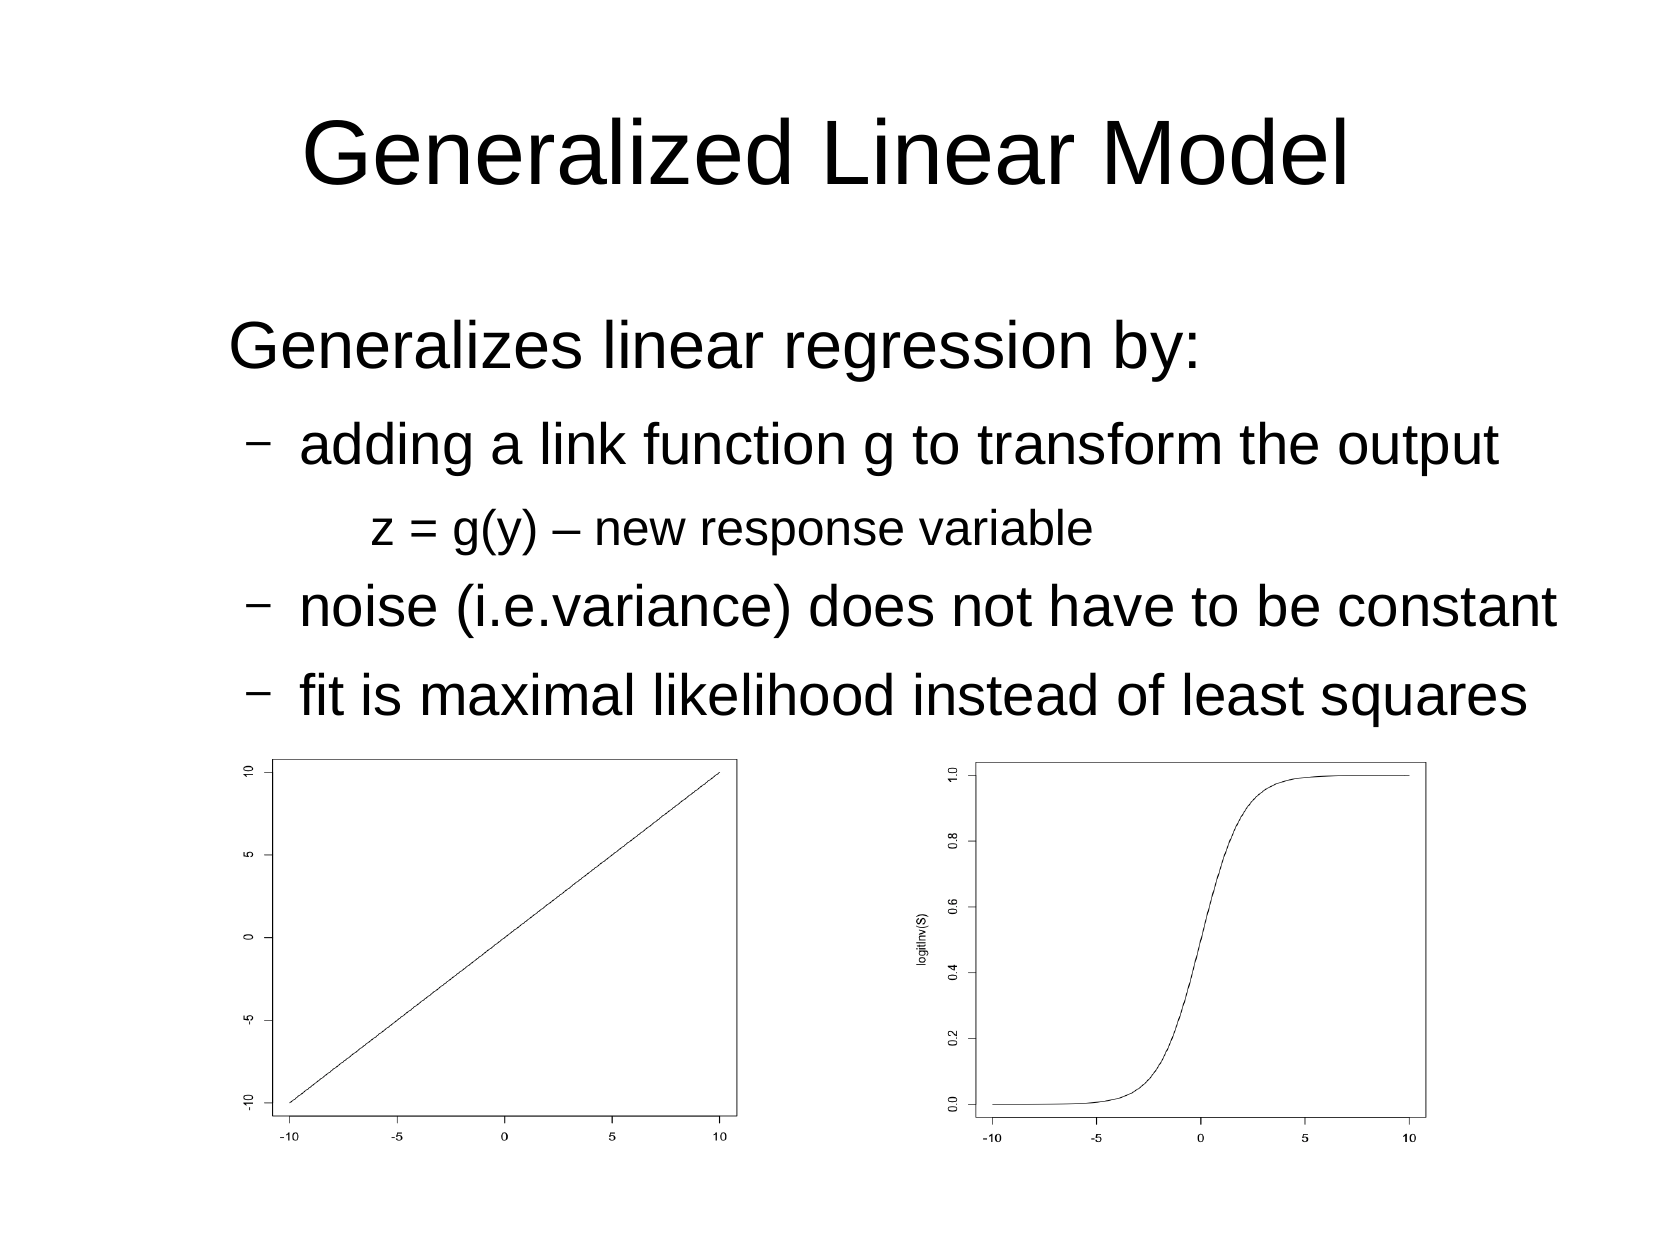

# Generalized Linear Model
Generalizes linear regression by:
adding a link function g to transform the output
z = g(y) – new response variable
noise (i.e.variance) does not have to be constant
fit is maximal likelihood instead of least squares